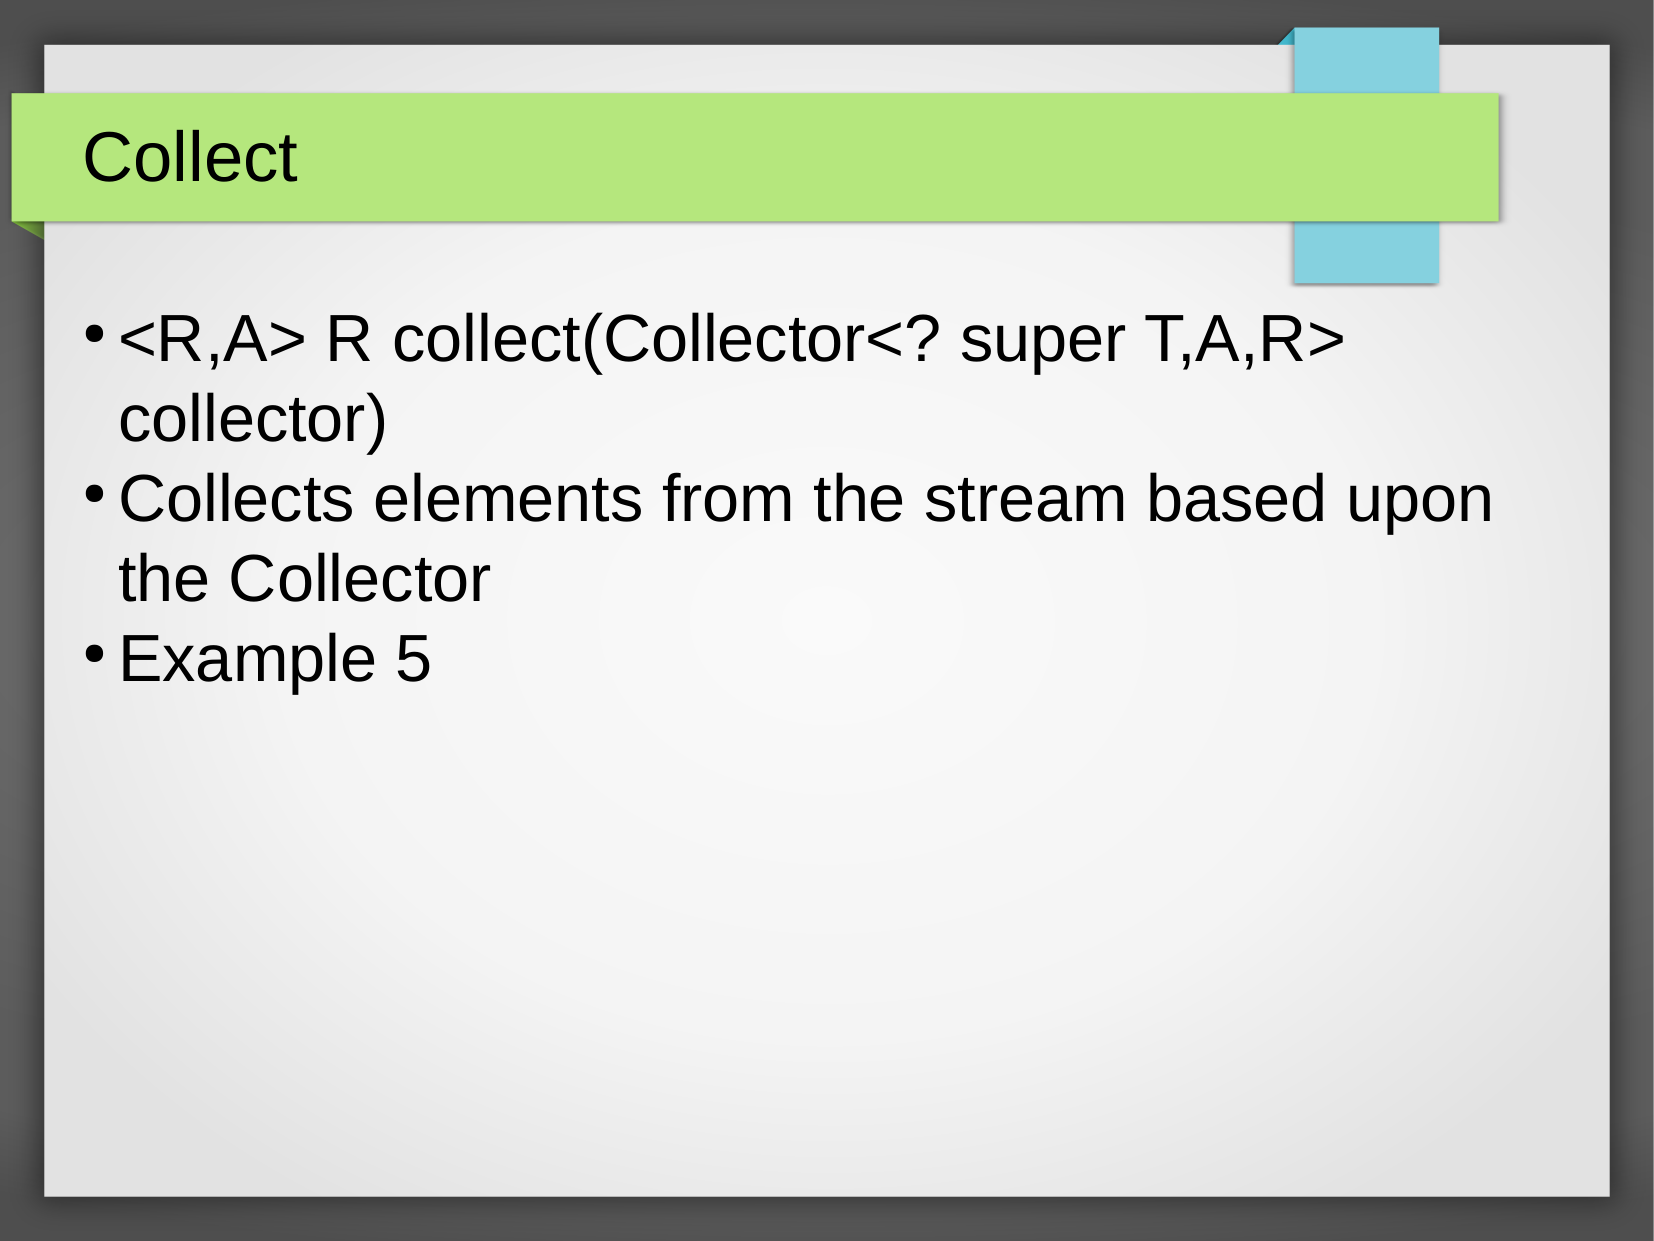

Collect
<R,A> R collect(Collector<? super T,A,R> collector)
Collects elements from the stream based upon the Collector
Example 5